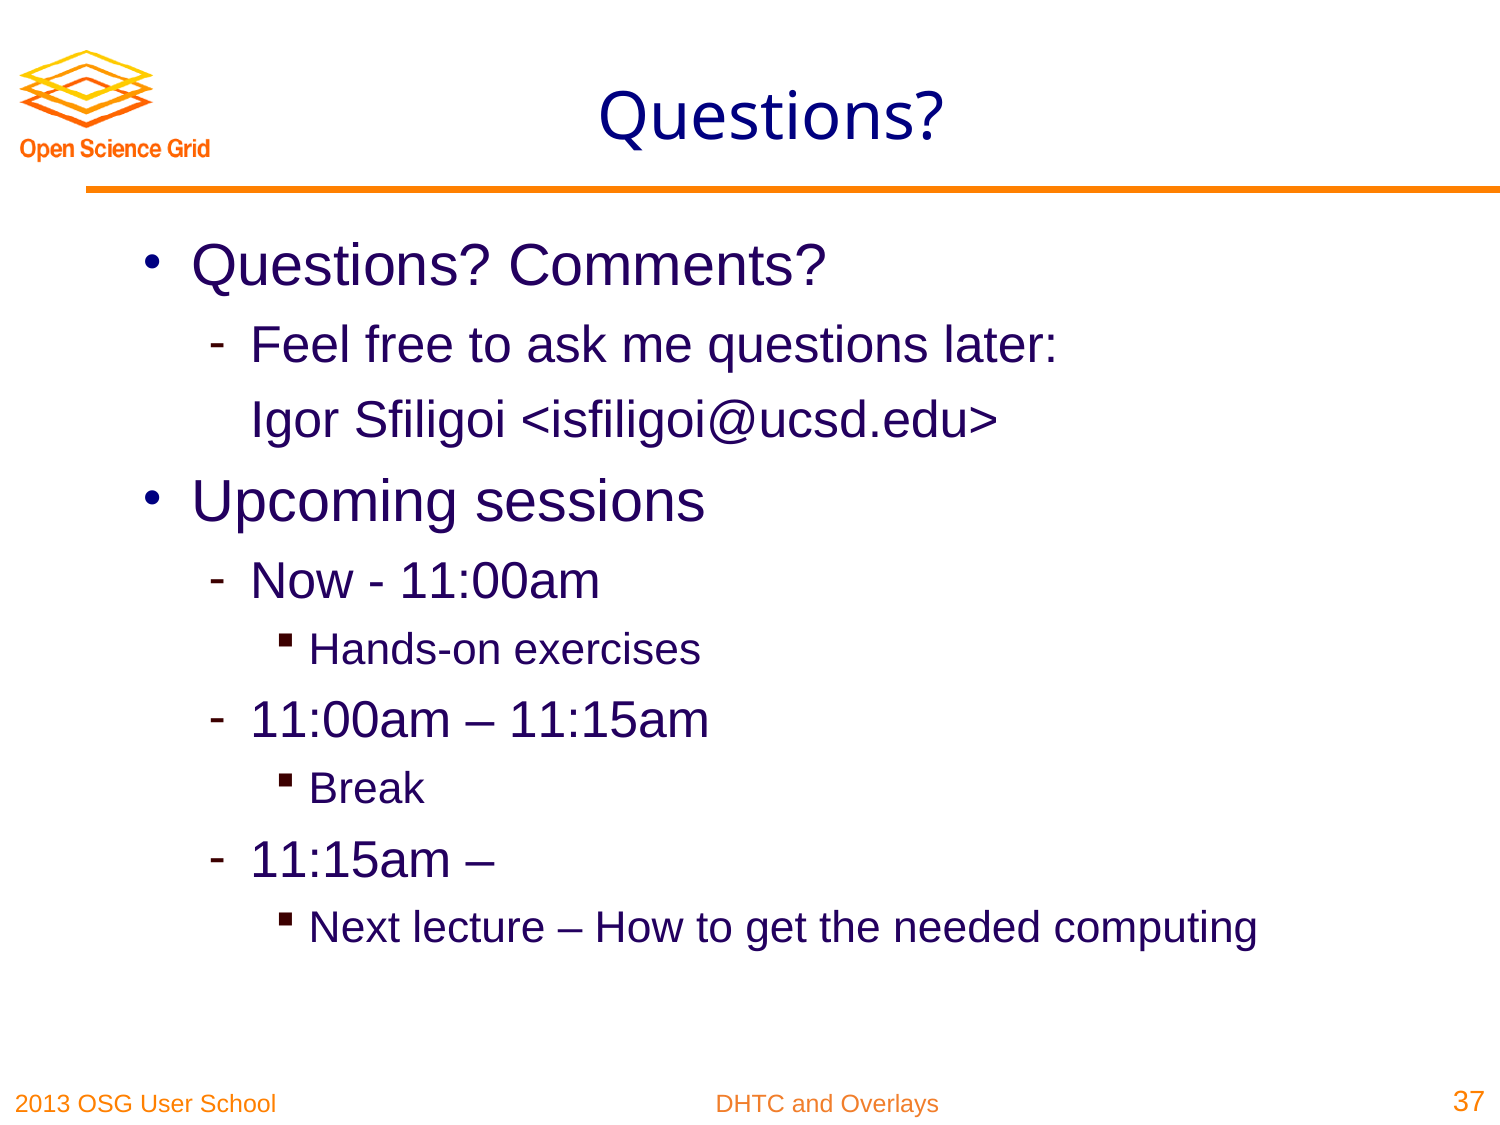

# Questions?
Questions? Comments?
Feel free to ask me questions later:
Igor Sfiligoi <isfiligoi@ucsd.edu>
Upcoming sessions
Now - 11:00am
Hands-on exercises
11:00am – 11:15am
Break
11:15am –
Next lecture – How to get the needed computing